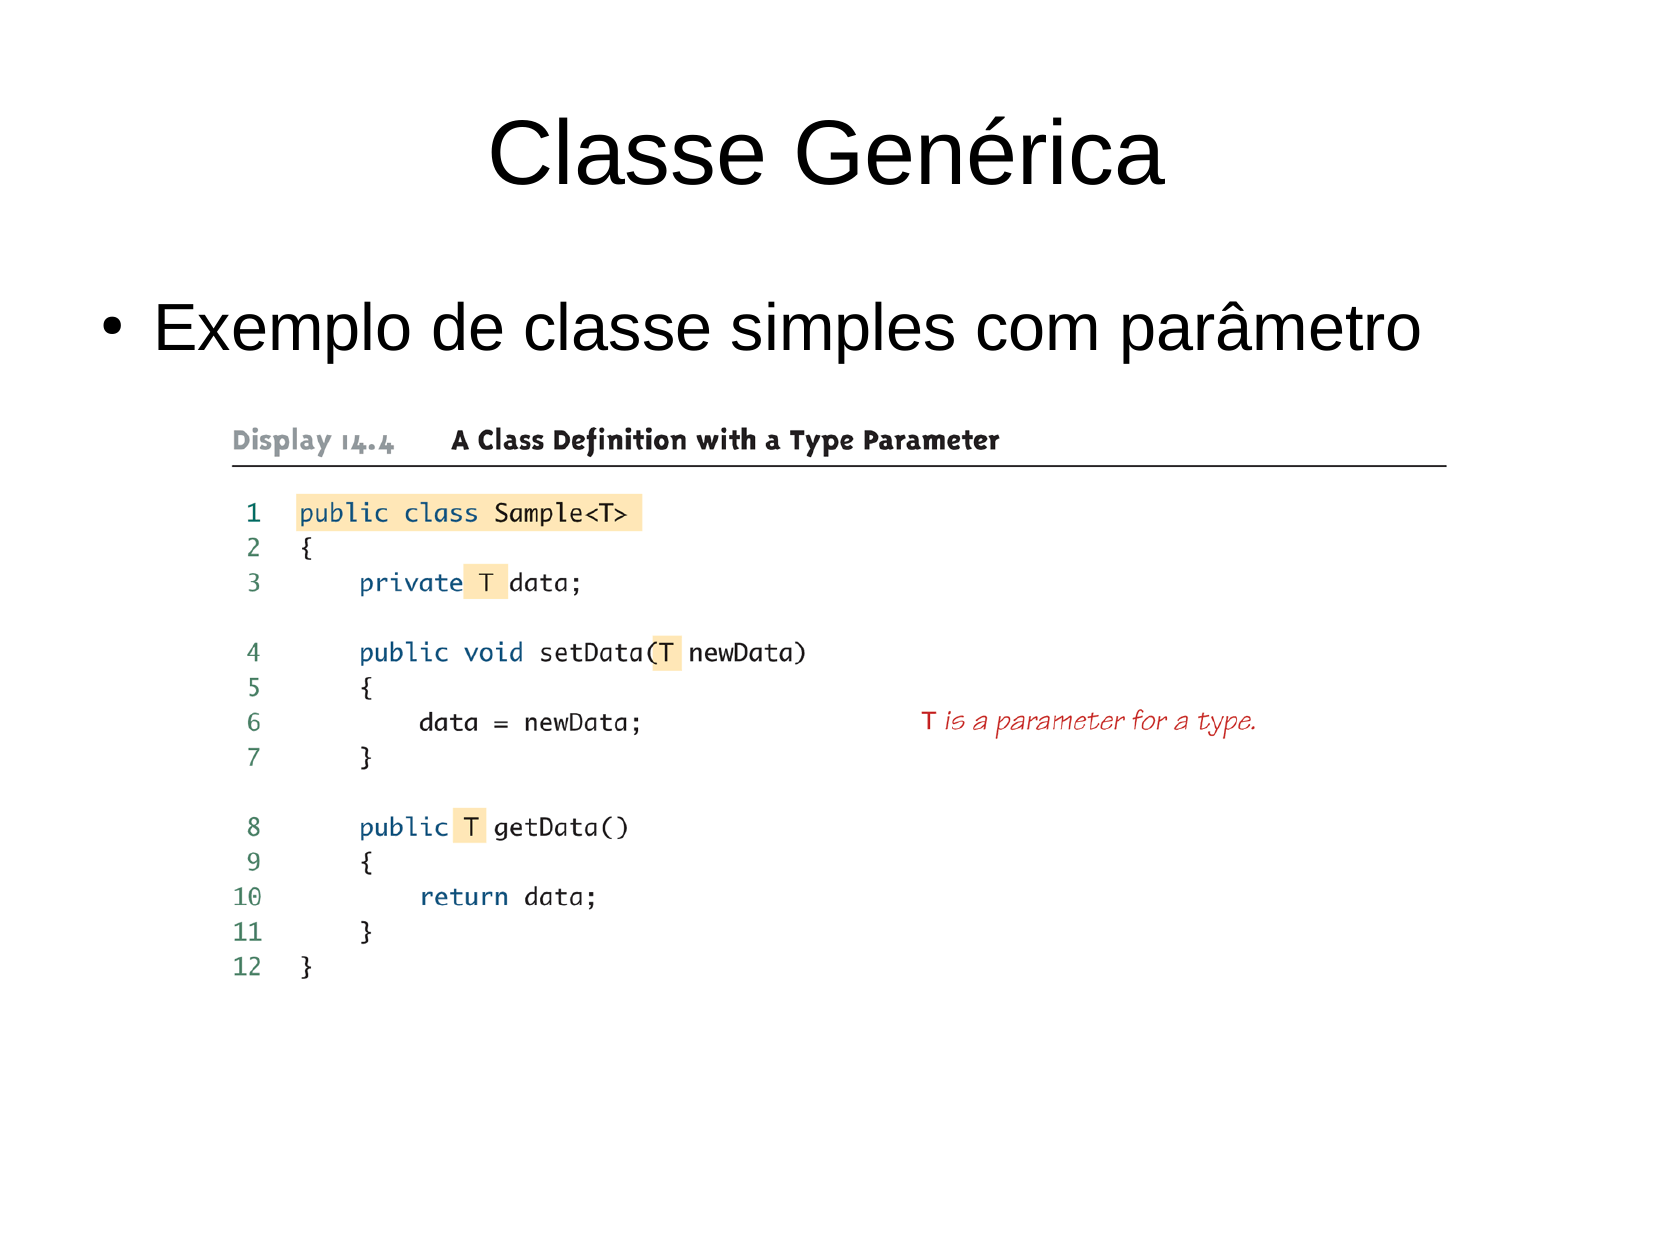

# Classe Genérica
Exemplo de classe simples com parâmetro